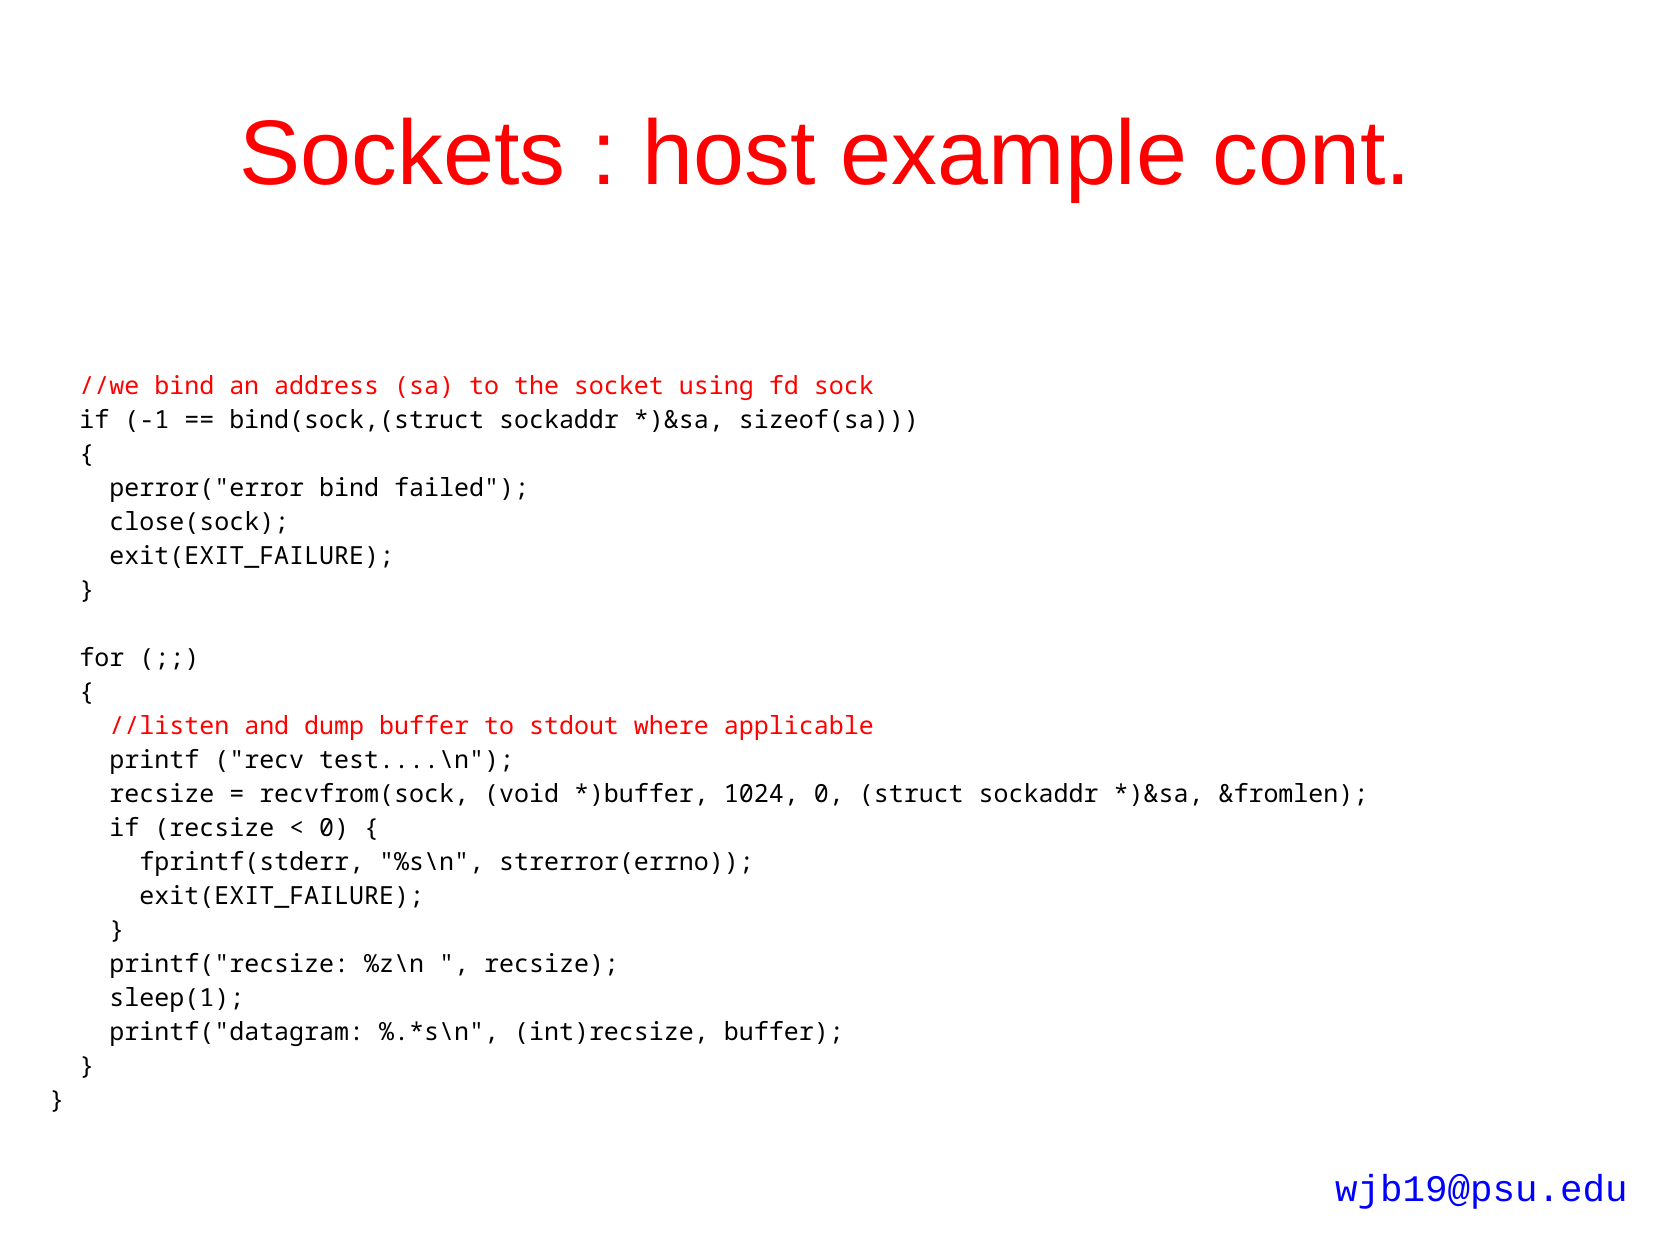

# Sockets : host example cont.
 //we bind an address (sa) to the socket using fd sock
 if (-1 == bind(sock,(struct sockaddr *)&sa, sizeof(sa)))
 {
 perror("error bind failed");
 close(sock);
 exit(EXIT_FAILURE);
 }
 for (;;)
 {
 //listen and dump buffer to stdout where applicable
 printf ("recv test....\n");
 recsize = recvfrom(sock, (void *)buffer, 1024, 0, (struct sockaddr *)&sa, &fromlen);
 if (recsize < 0) {
 fprintf(stderr, "%s\n", strerror(errno));
 exit(EXIT_FAILURE);
 }
 printf("recsize: %z\n ", recsize);
 sleep(1);
 printf("datagram: %.*s\n", (int)recsize, buffer);
 }
}
wjb19@psu.edu